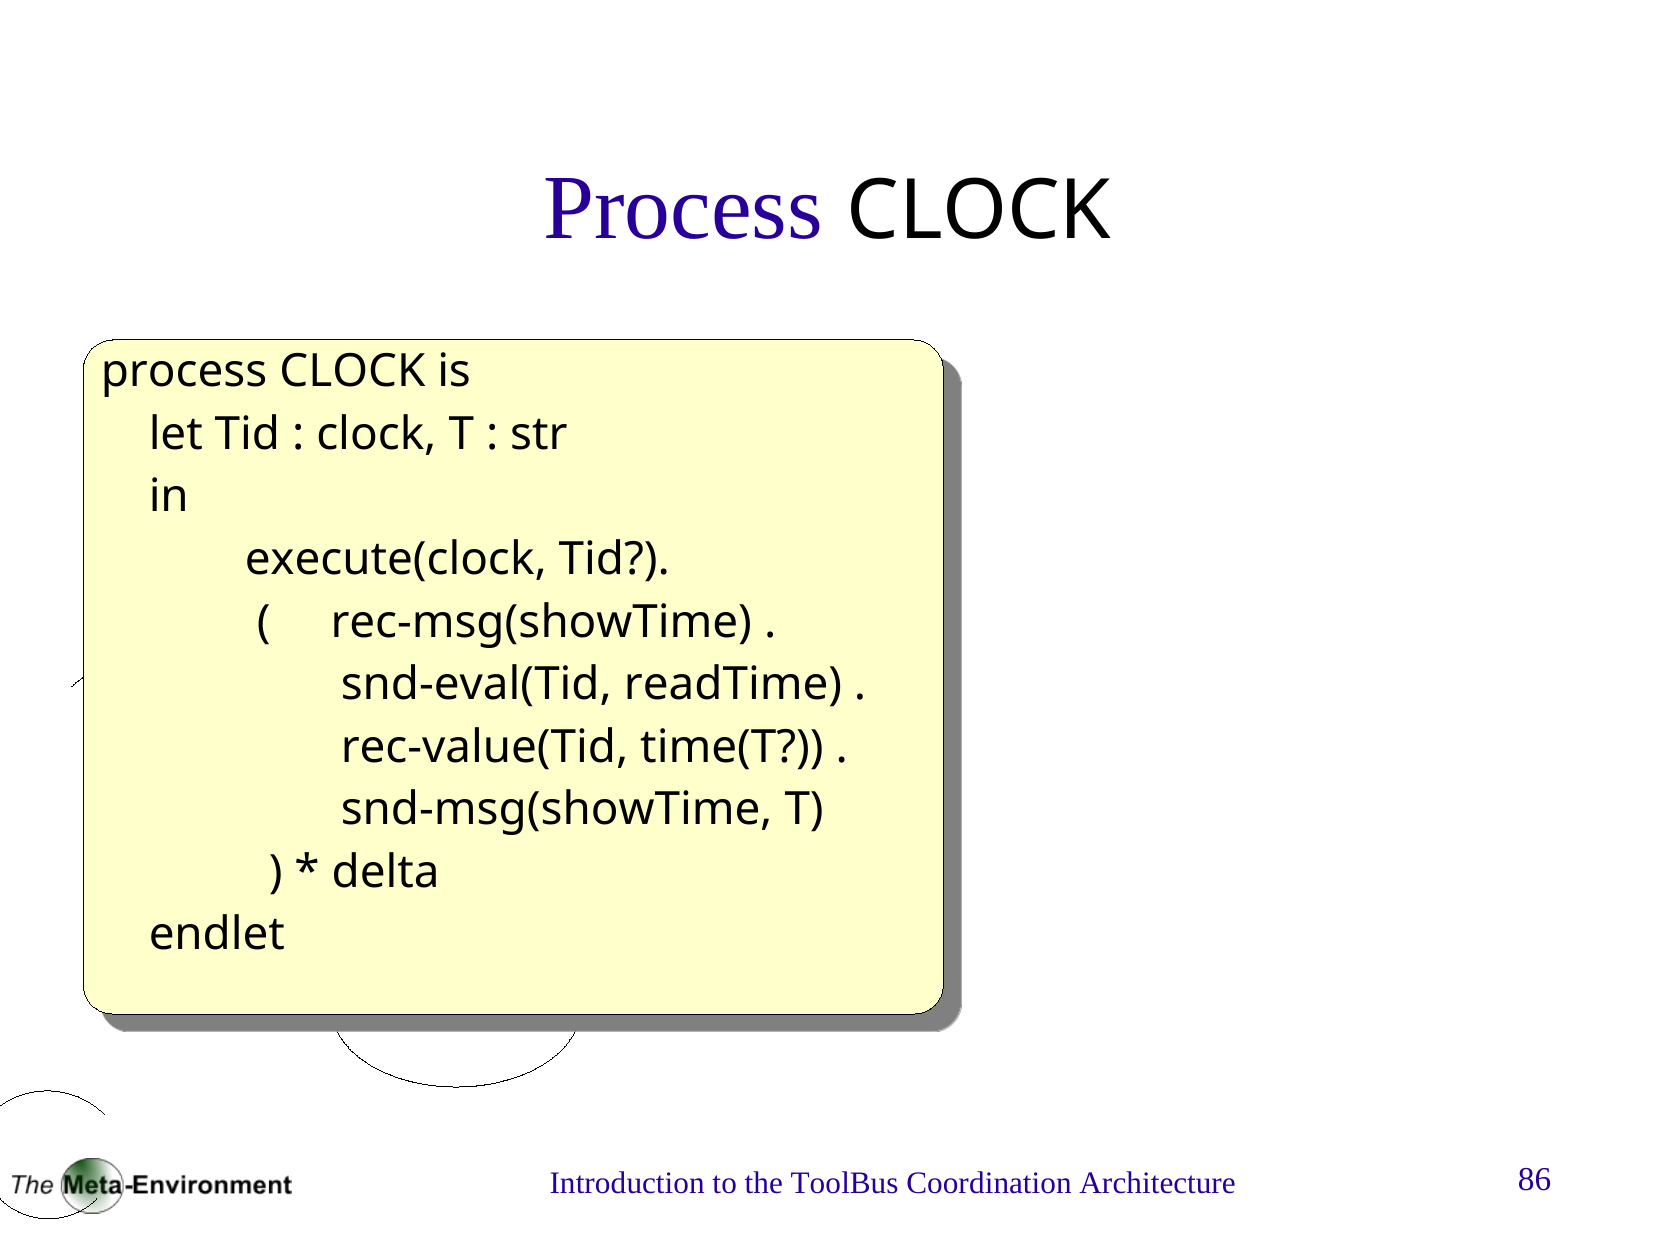

# Process CLOCK
process CLOCK is
 let Tid : clock, T : str
 in
 execute(clock, Tid?).
 ( rec-msg(showTime) .
 snd-eval(Tid, readTime) .
 rec-value(Tid, time(T?)) .
 snd-msg(showTime, T)
 ) * delta
 endlet